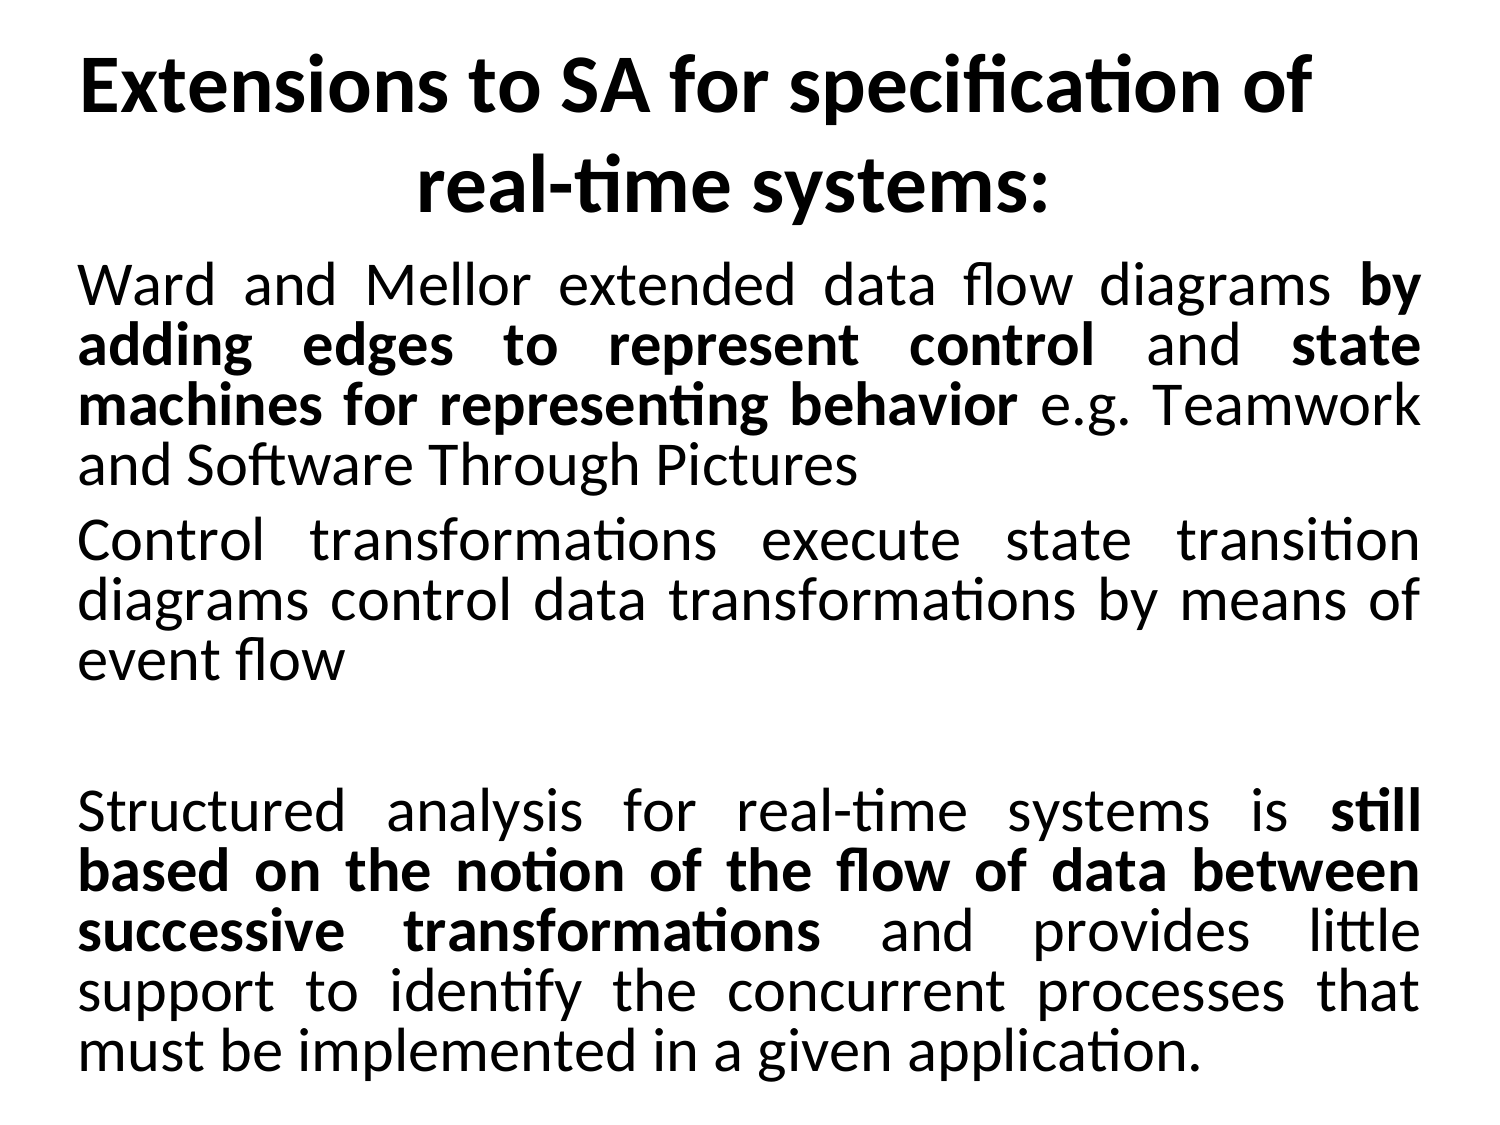

# Extensions to SA for specification of real-time systems:
Ward and Mellor extended data flow diagrams by adding edges to represent control and state machines for representing behavior e.g. Teamwork and Software Through Pictures
Control transformations execute state transition diagrams control data transformations by means of event flow
Structured analysis for real-time systems is still based on the notion of the flow of data between successive transformations and provides little support to identify the concurrent processes that must be implemented in a given application.